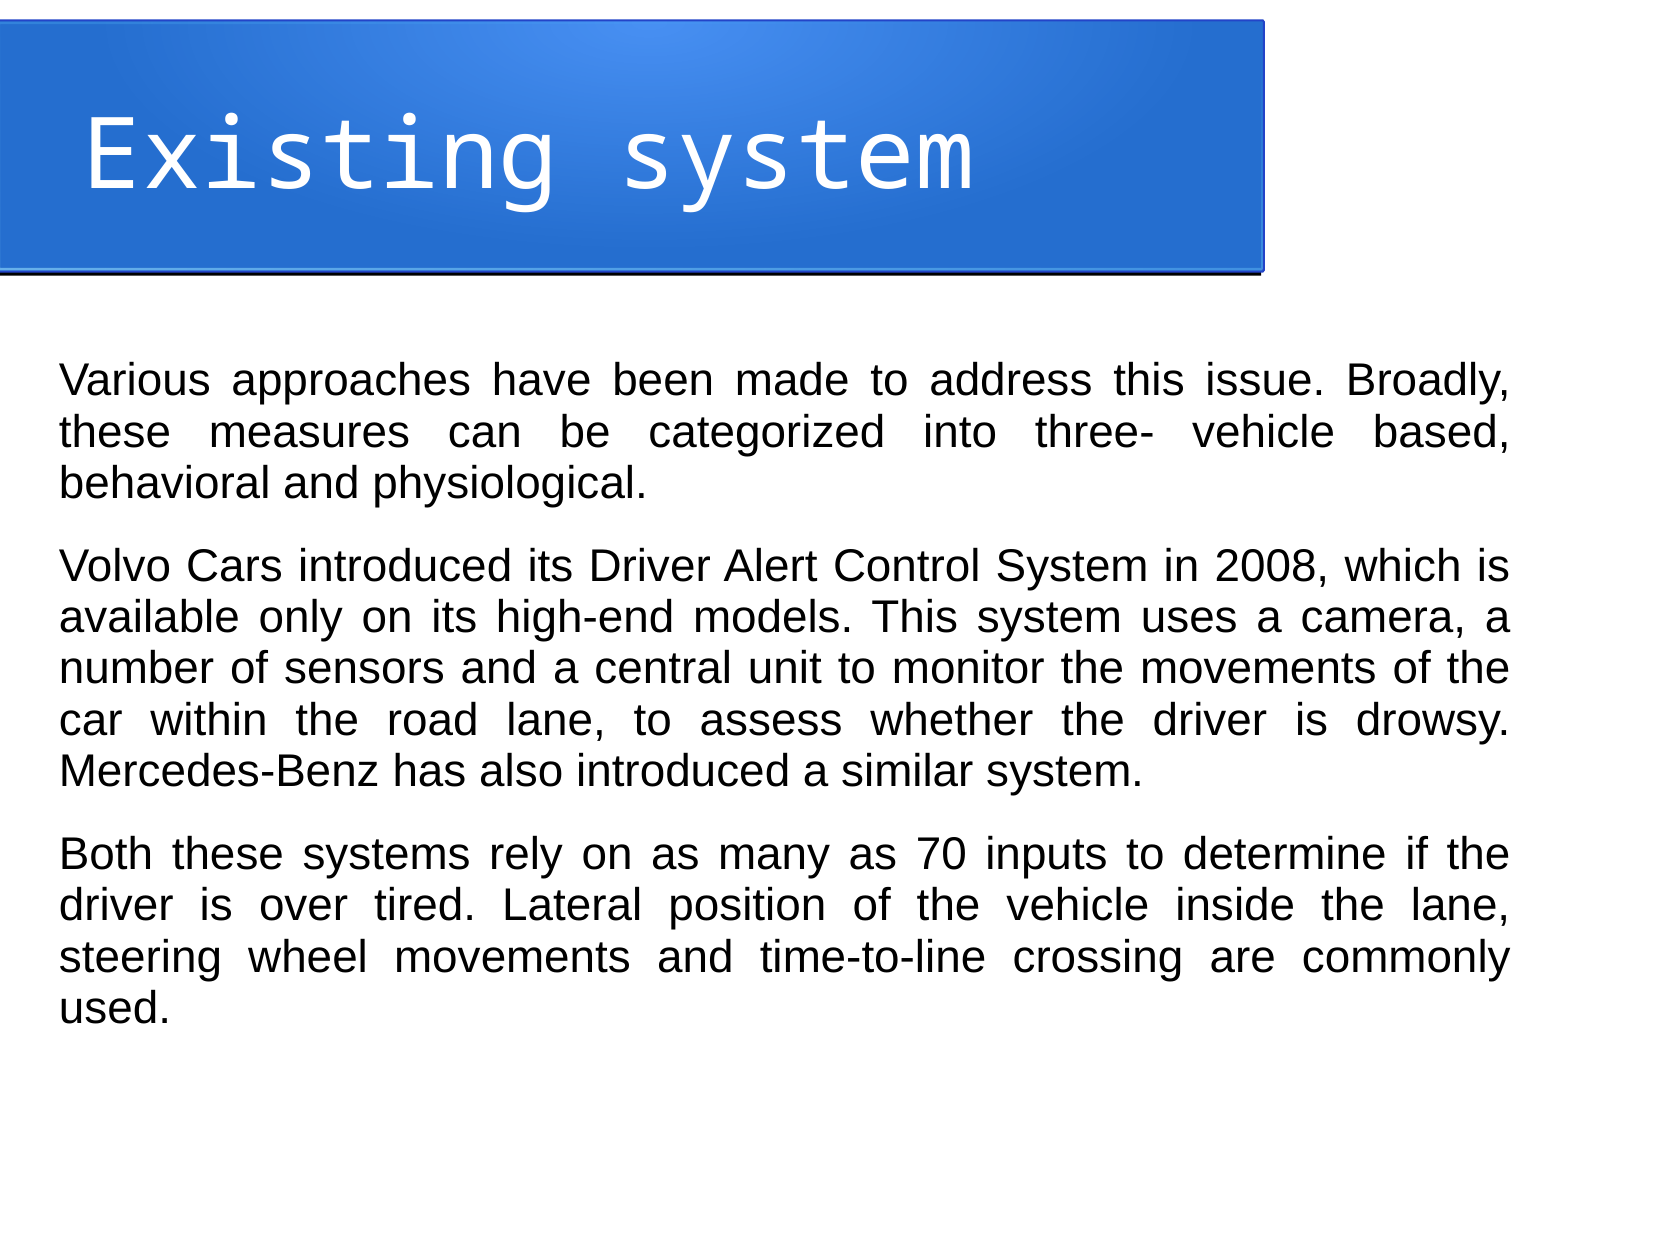

# Existing system
Various approaches have been made to address this issue. Broadly, these measures can be categorized into three- vehicle based, behavioral and physiological.
Volvo Cars introduced its Driver Alert Control System in 2008, which is available only on its high-end models. This system uses a camera, a number of sensors and a central unit to monitor the movements of the car within the road lane, to assess whether the driver is drowsy. Mercedes-Benz has also introduced a similar system.
Both these systems rely on as many as 70 inputs to determine if the driver is over tired. Lateral position of the vehicle inside the lane, steering wheel movements and time-to-line crossing are commonly used.